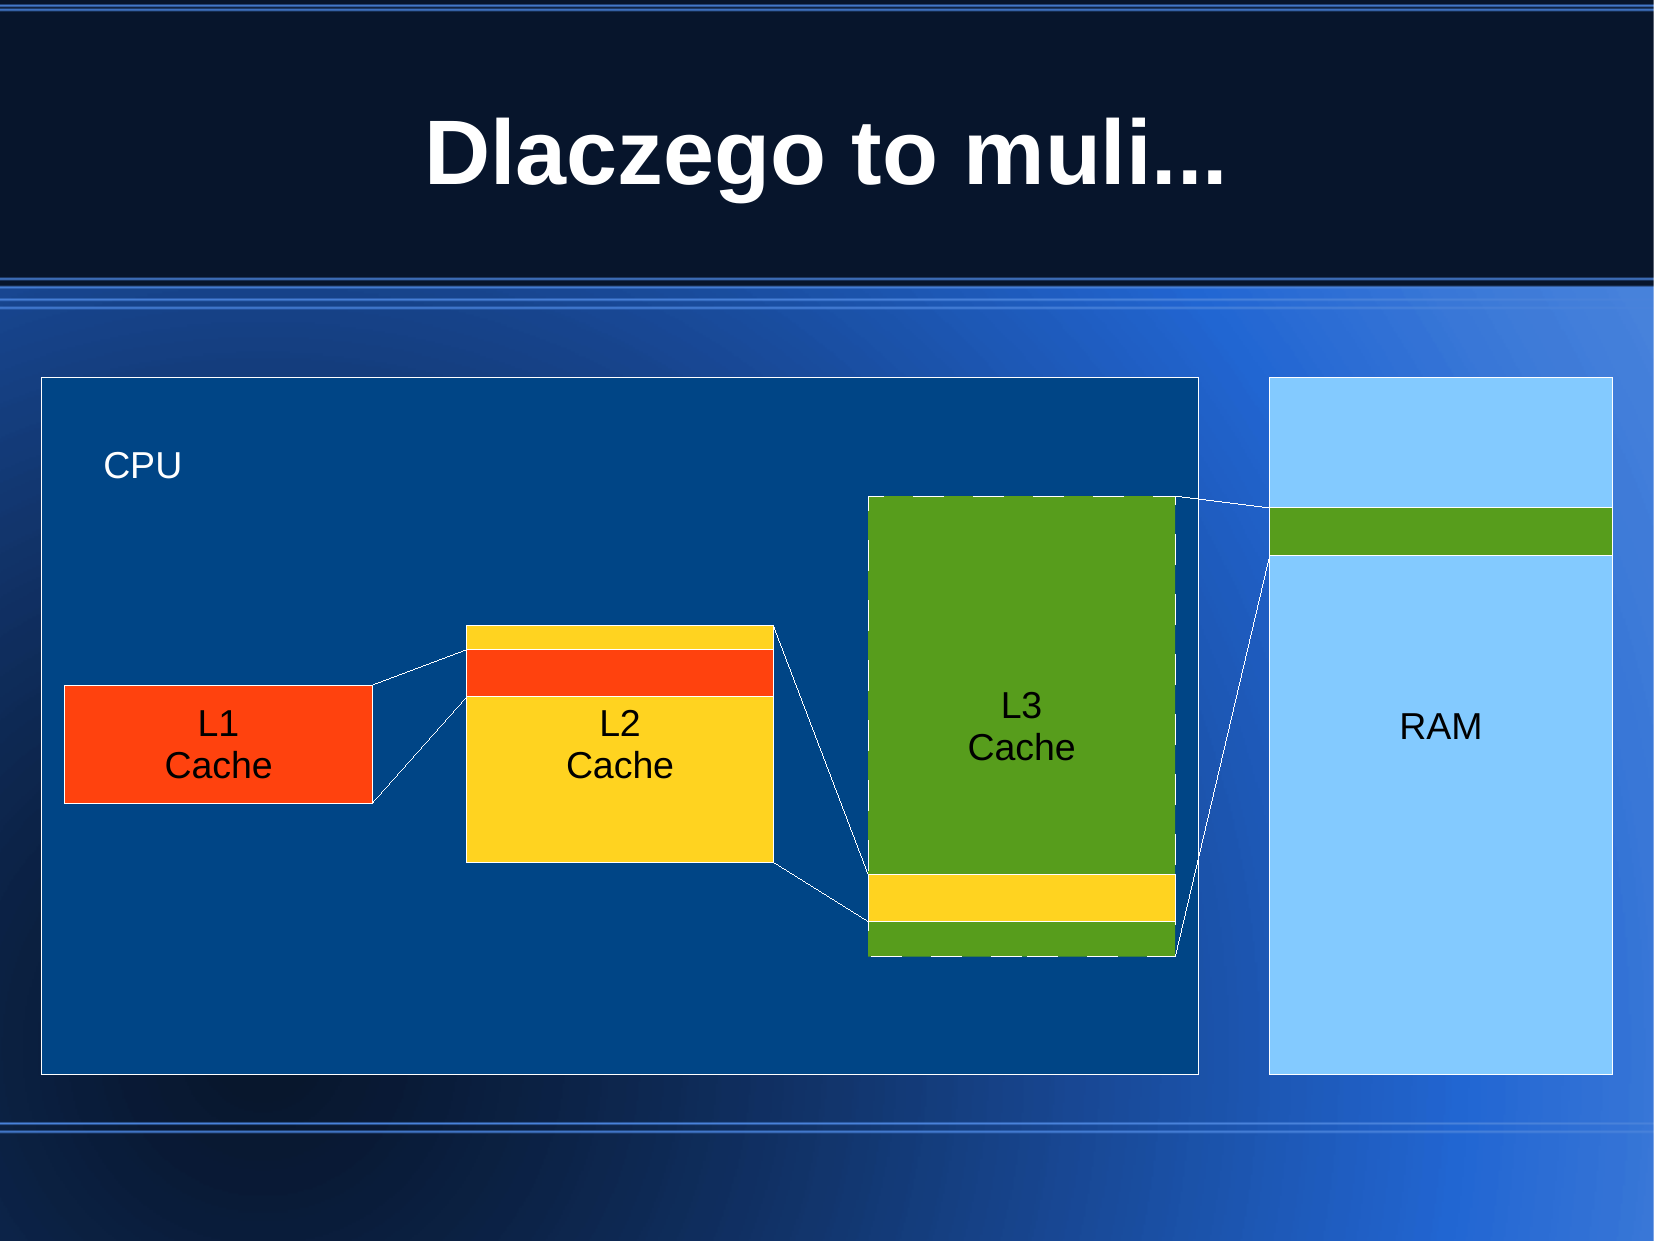

# Dlaczego to muli...
CPU
RAM
L3
Cache
L2
Cache
L1
Cache